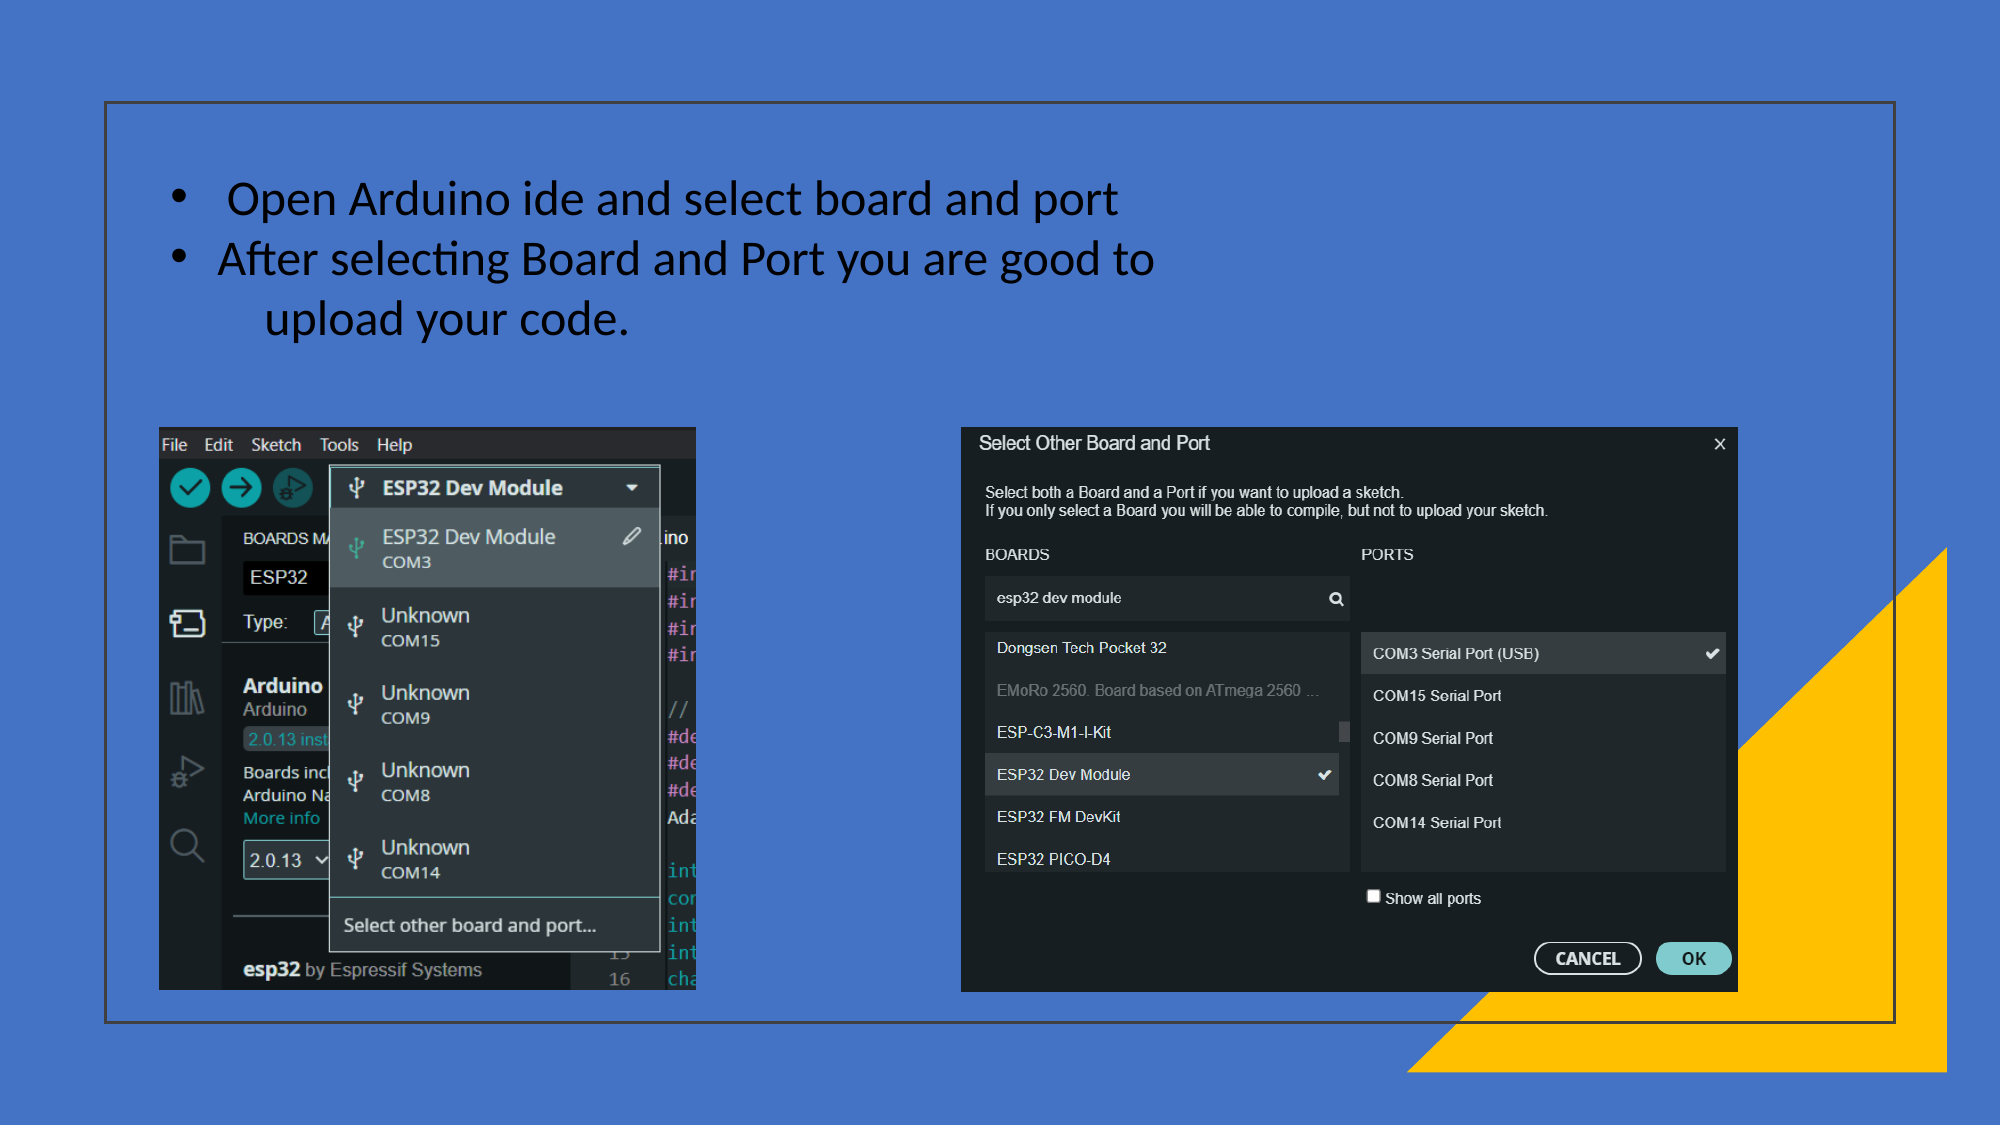

Open Arduino ide and select board and port
After selecting Board and Port you are good to upload your code.